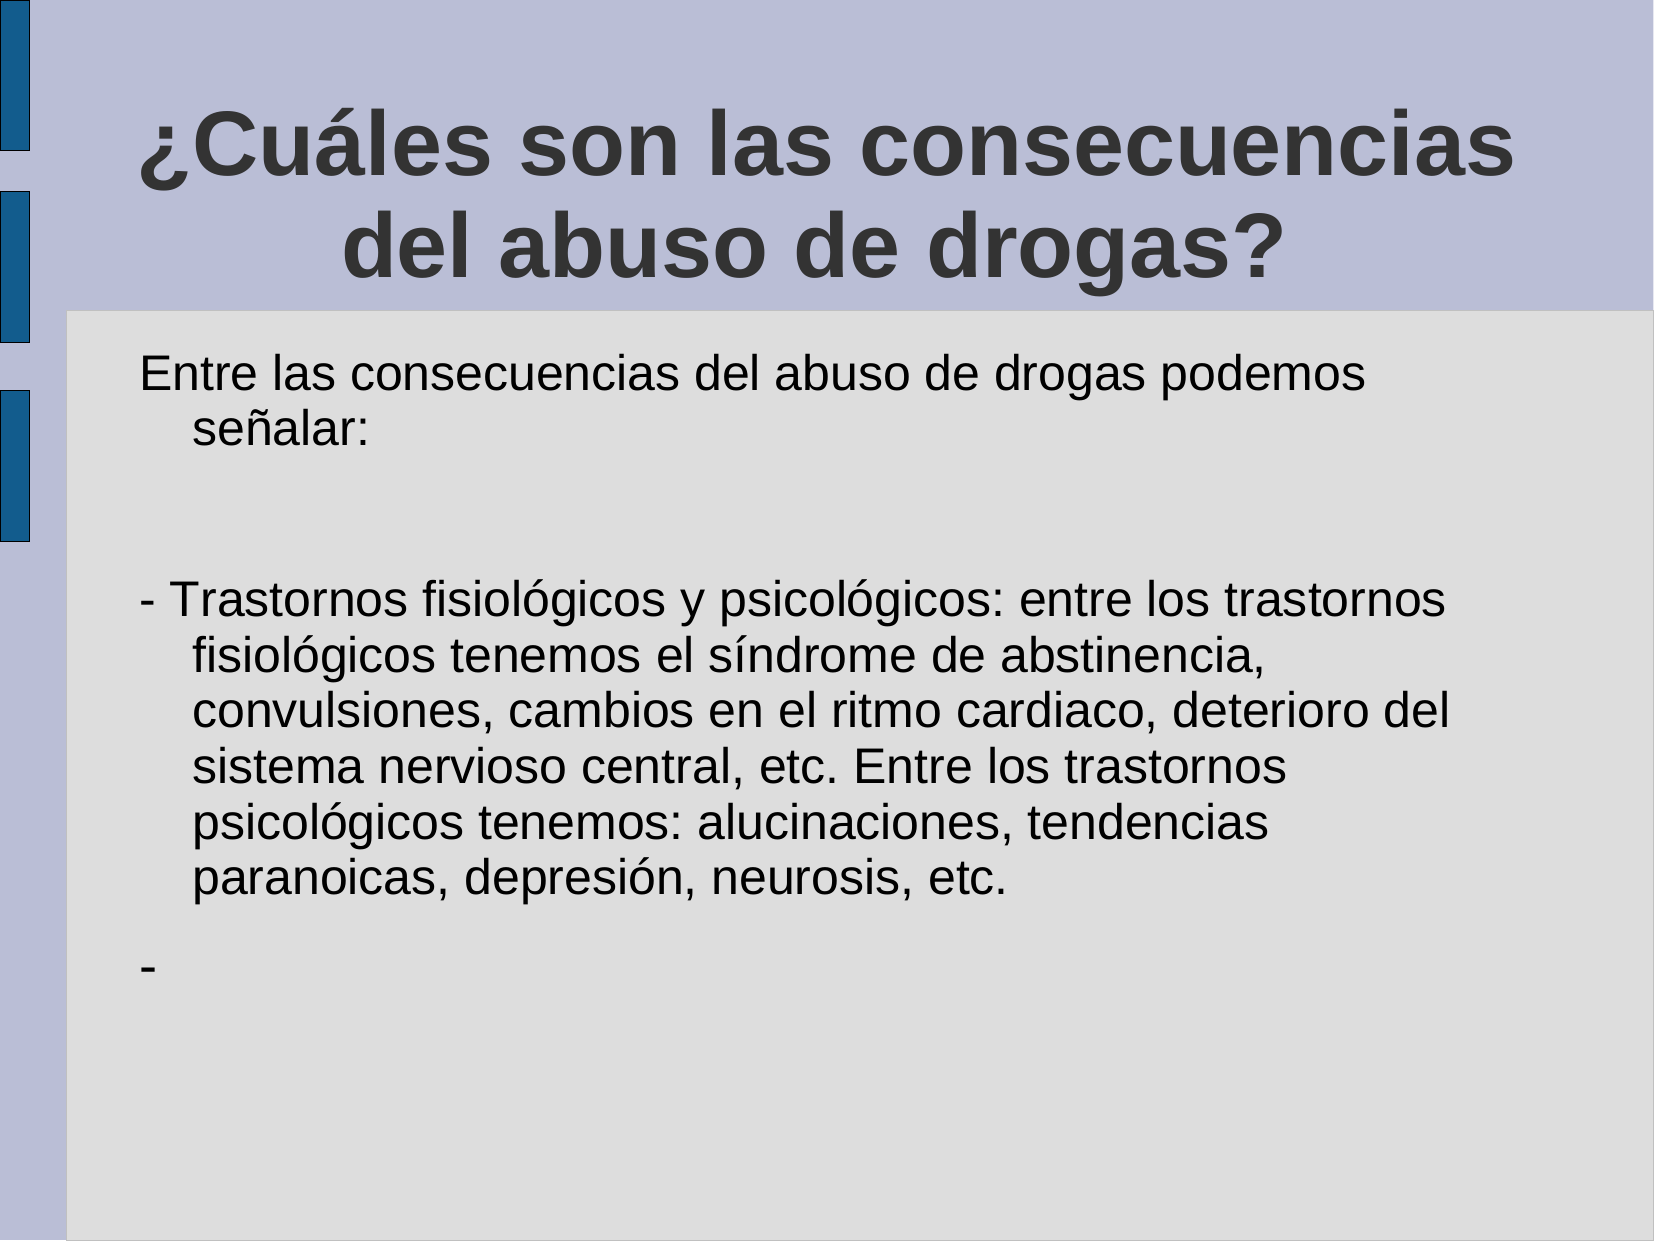

# ¿Cuáles son las consecuencias del abuso de drogas?
Entre las consecuencias del abuso de drogas podemos señalar:
- Trastornos fisiológicos y psicológicos: entre los trastornos fisiológicos tenemos el síndrome de abstinencia, convulsiones, cambios en el ritmo cardiaco, deterioro del sistema nervioso central, etc. Entre los trastornos psicológicos tenemos: alucinaciones, tendencias paranoicas, depresión, neurosis, etc.
-